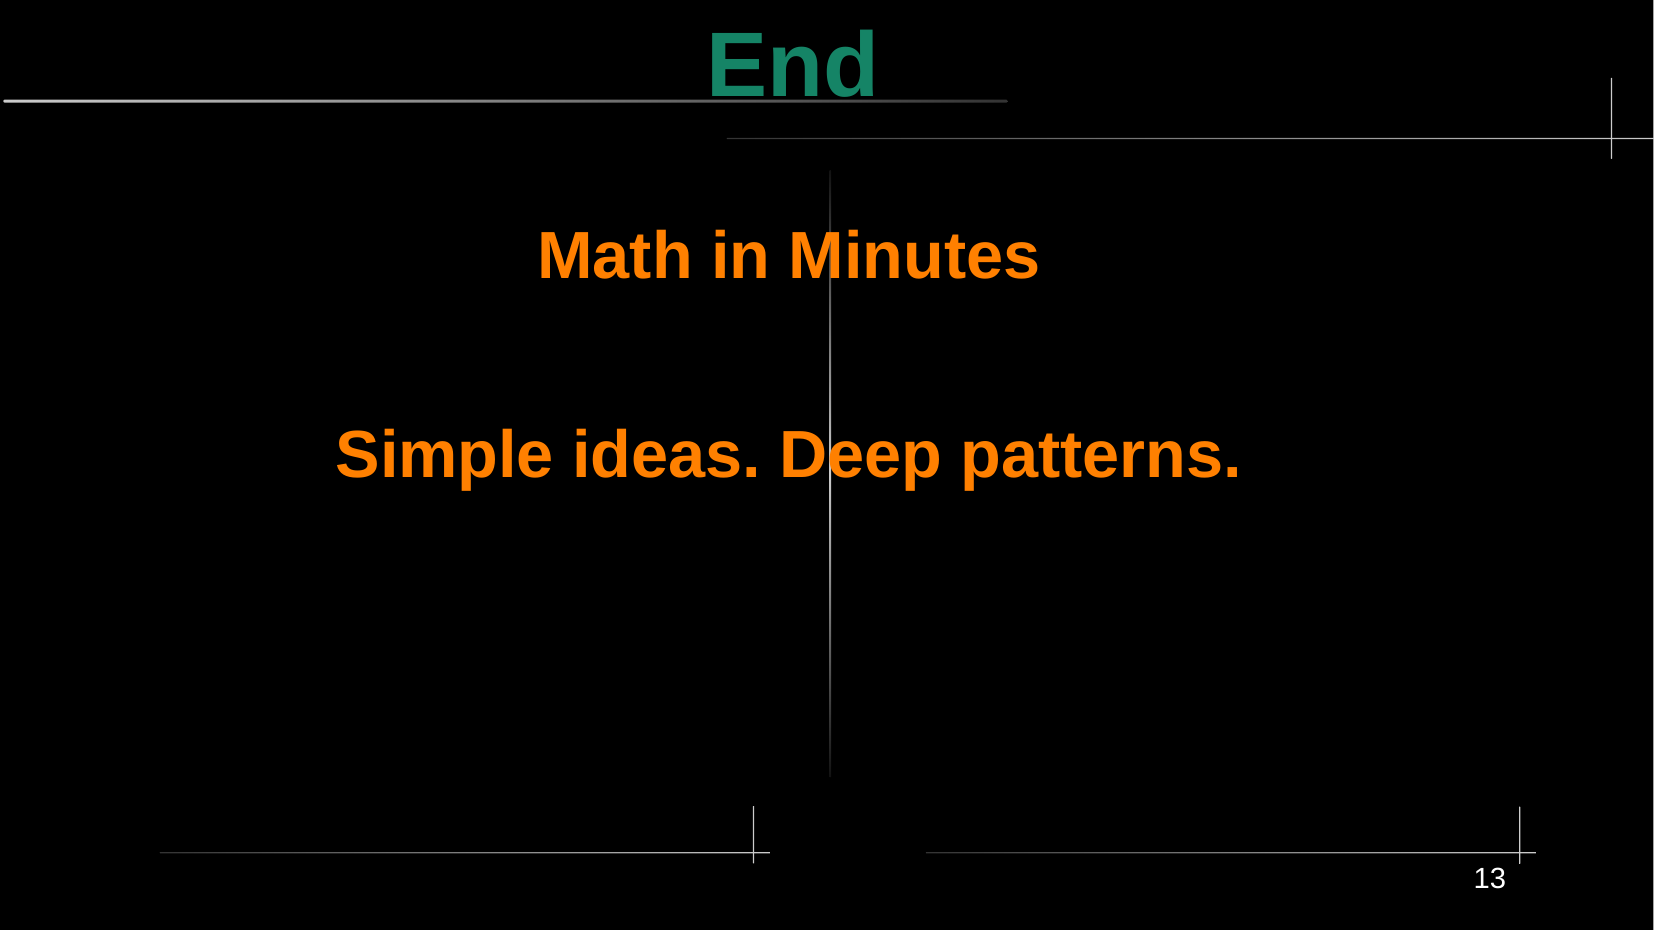

# End
Math in Minutes
Simple ideas. Deep patterns.
13